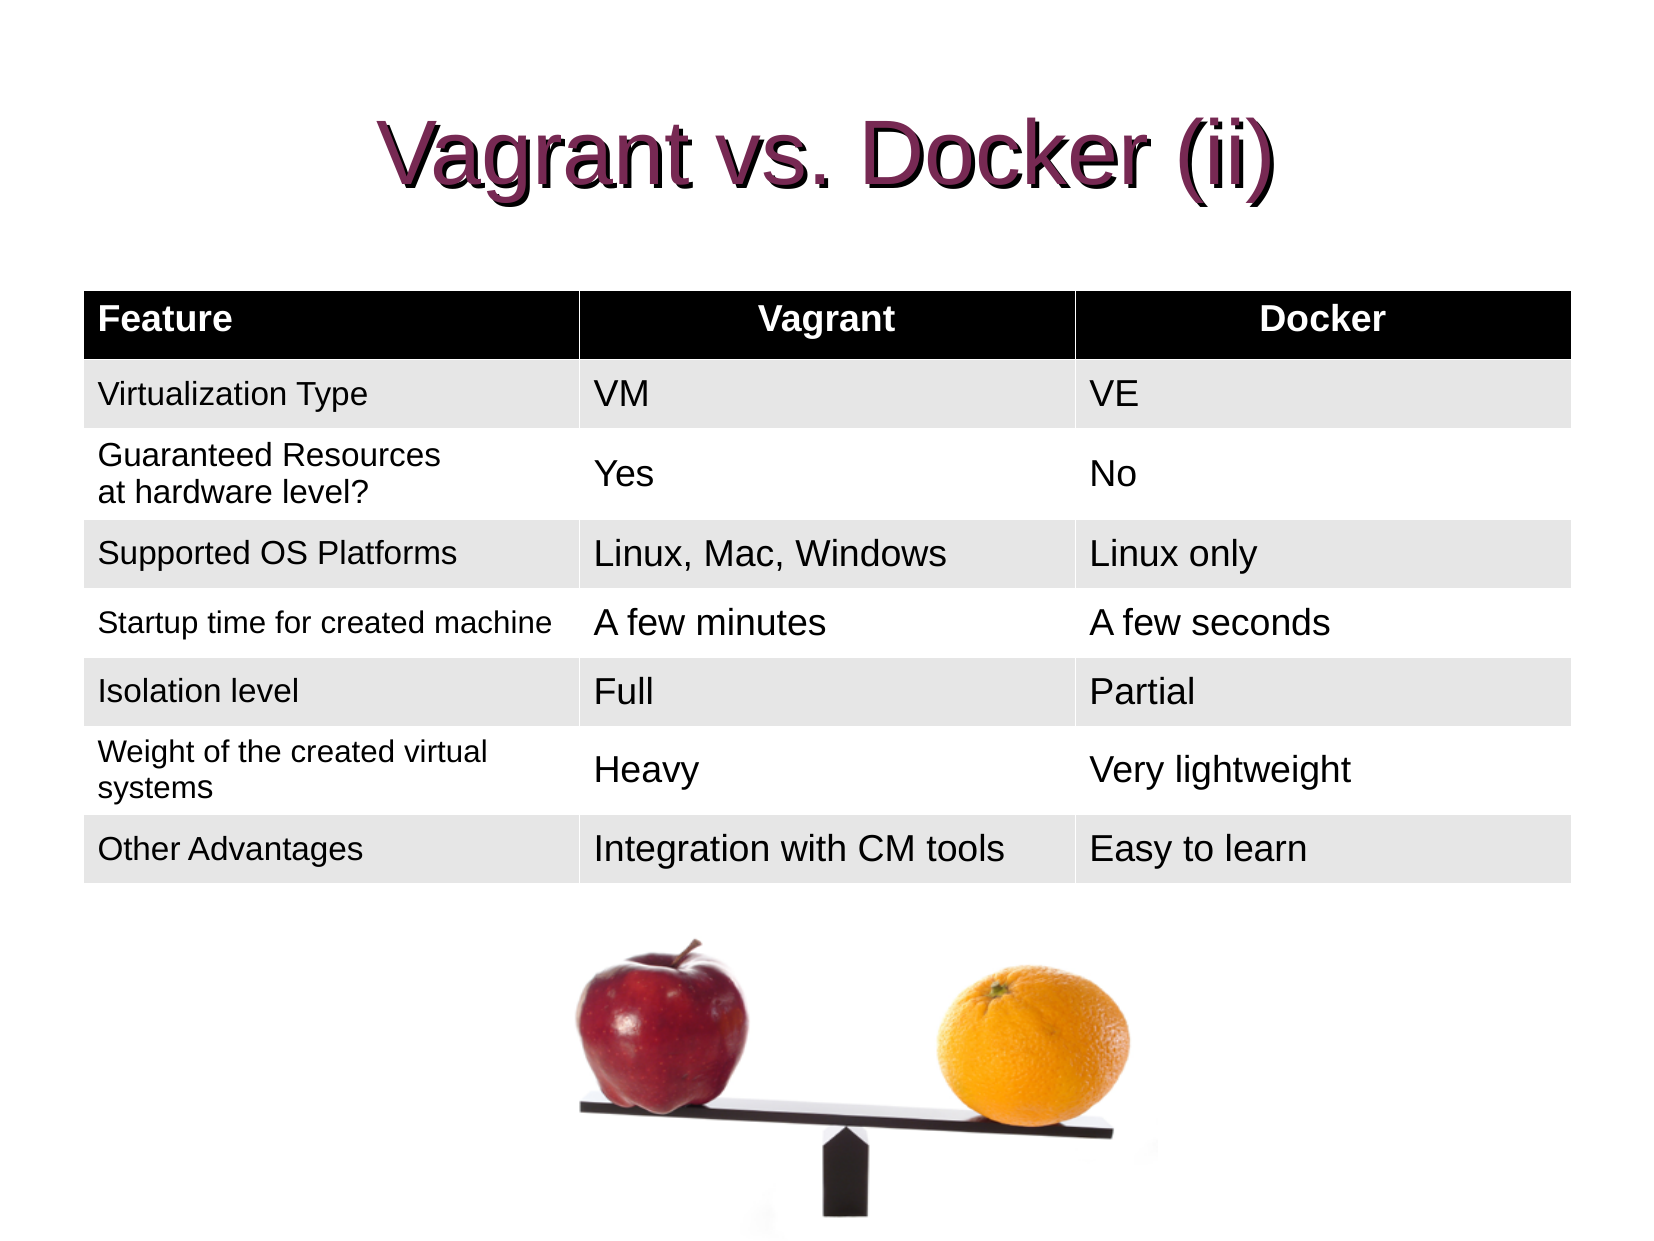

# Vagrant vs. Docker (ii)
| Feature | Vagrant | Docker |
| --- | --- | --- |
| Virtualization Type | VM | VE |
| Guaranteed Resources at hardware level? | Yes | No |
| Supported OS Platforms | Linux, Mac, Windows | Linux only |
| Startup time for created machine | A few minutes | A few seconds |
| Isolation level | Full | Partial |
| Weight of the created virtual systems | Heavy | Very lightweight |
| Other Advantages | Integration with CM tools | Easy to learn |